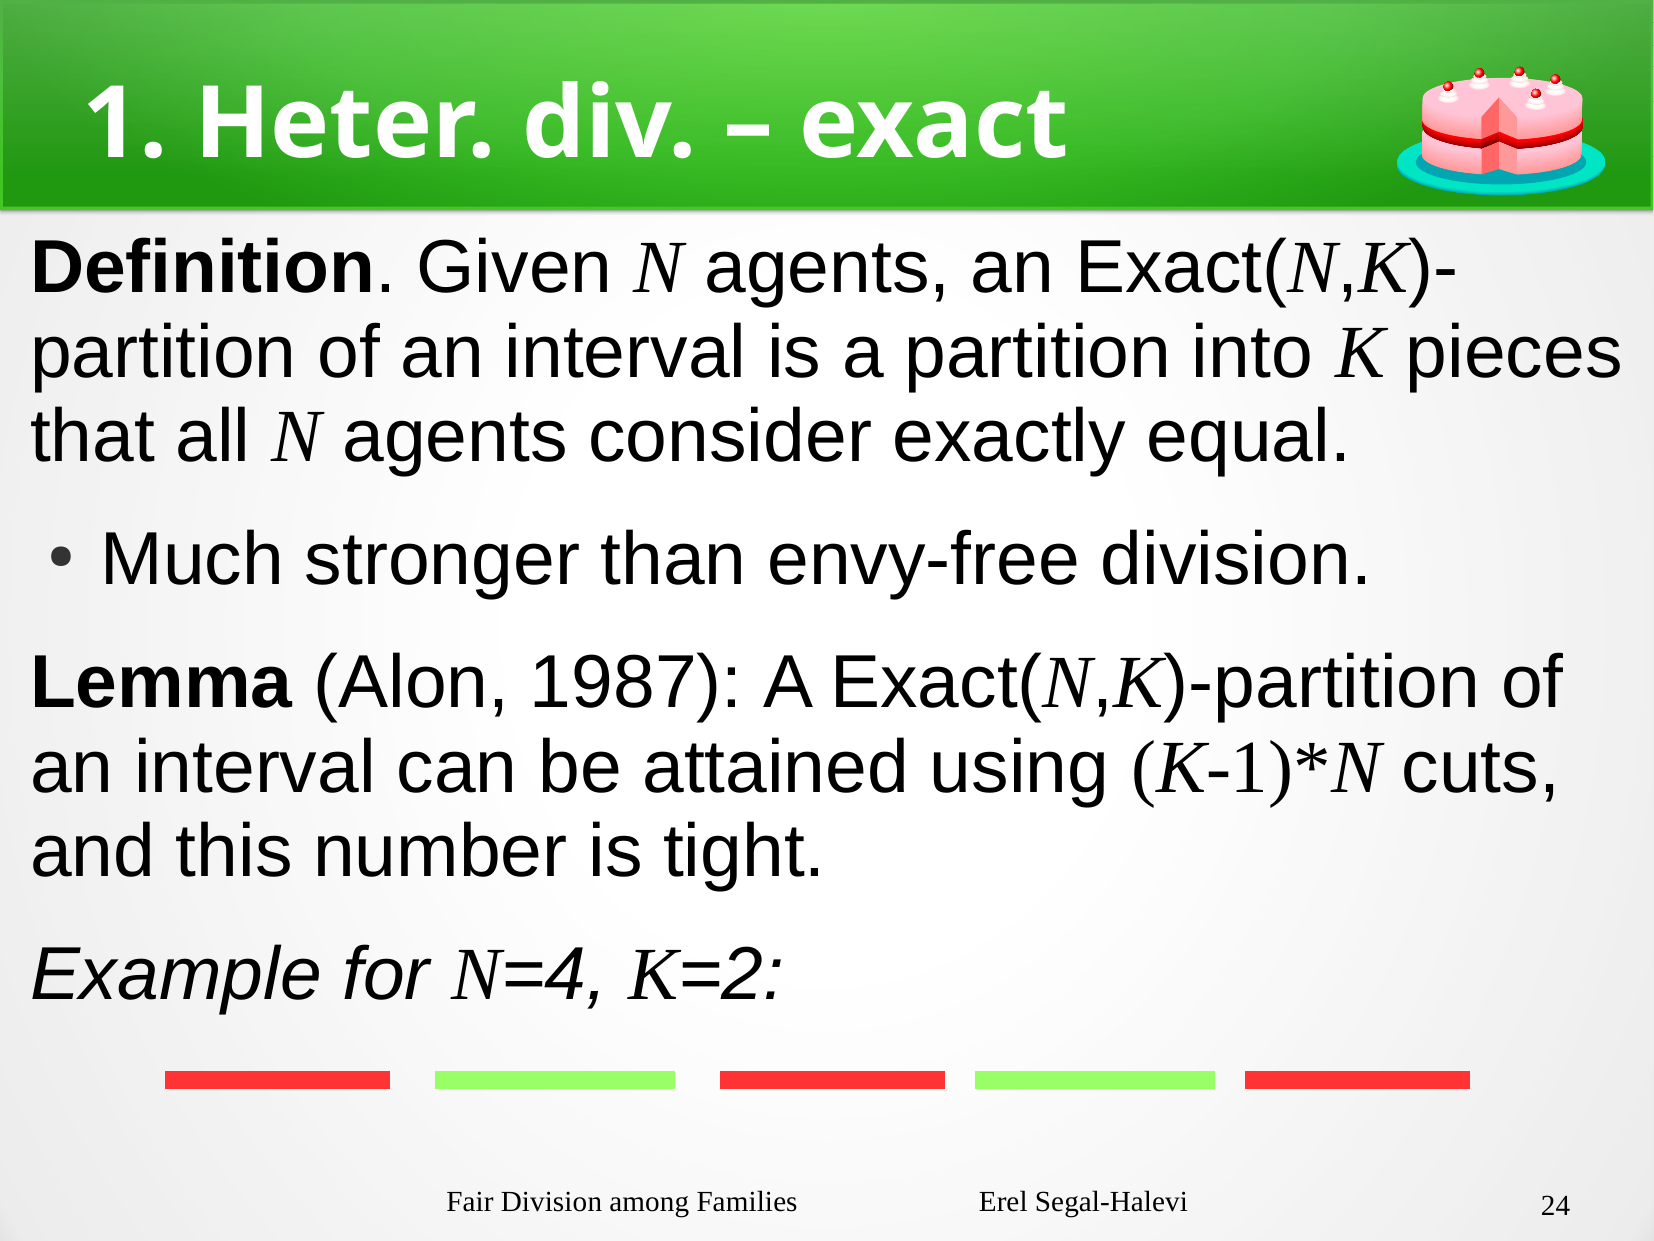

1. Heter. div. – exact
# Definition. Given N agents, an Exact(N,K)-partition of an interval is a partition into K pieces that all N agents consider exactly equal.
Much stronger than envy-free division.
Lemma (Alon, 1987): A Exact(N,K)-partition of an interval can be attained using (K-1)*N cuts, and this number is tight.
Example for N=4, K=2:
Fair Division among Families Erel Segal-Halevi
24